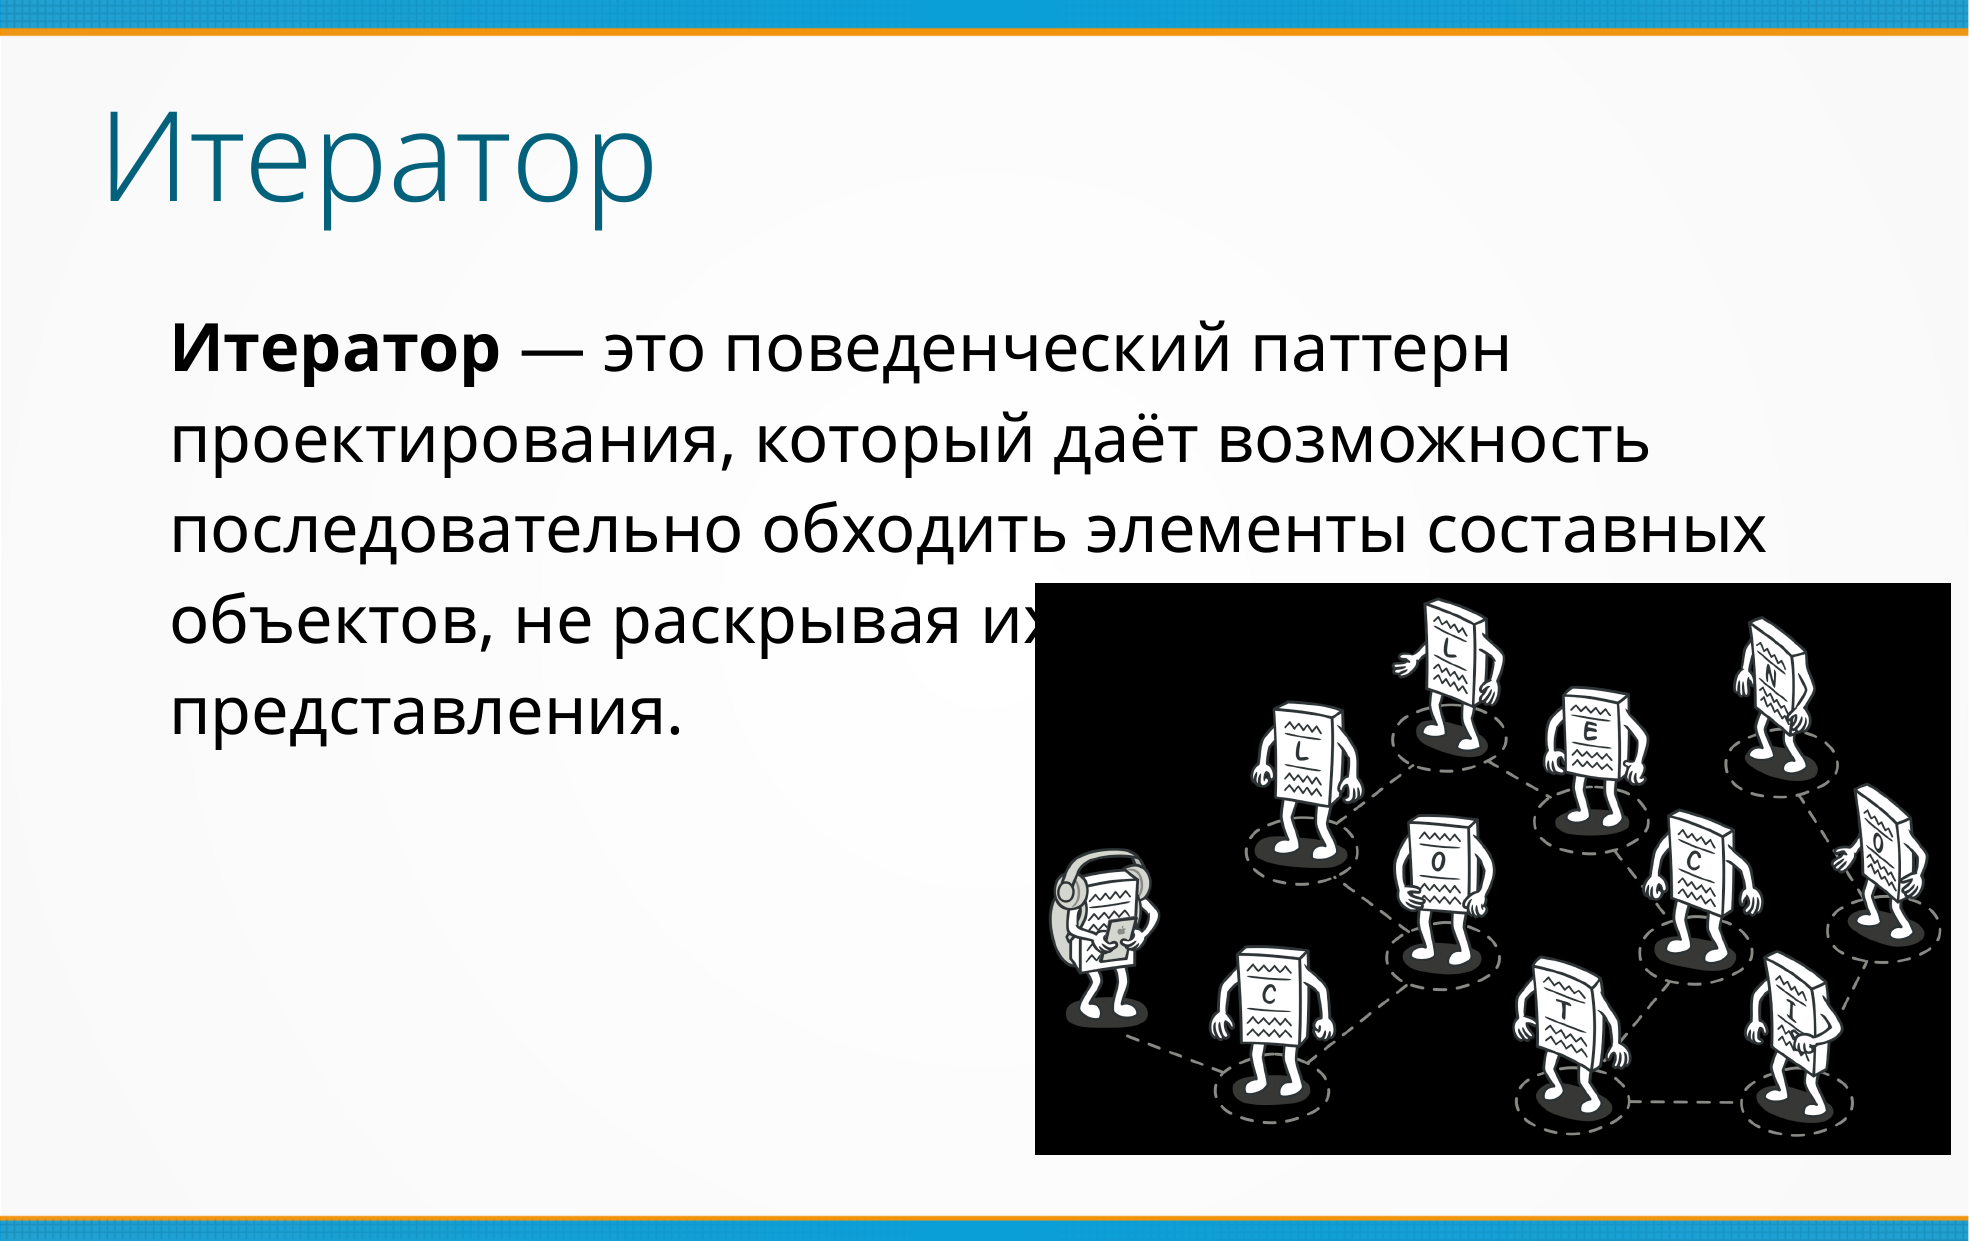

# Итератор
Итератор — это поведенческий паттерн проектирования, который даёт возможность последовательно обходить элементы составных объектов, не раскрывая их внутреннего представления.